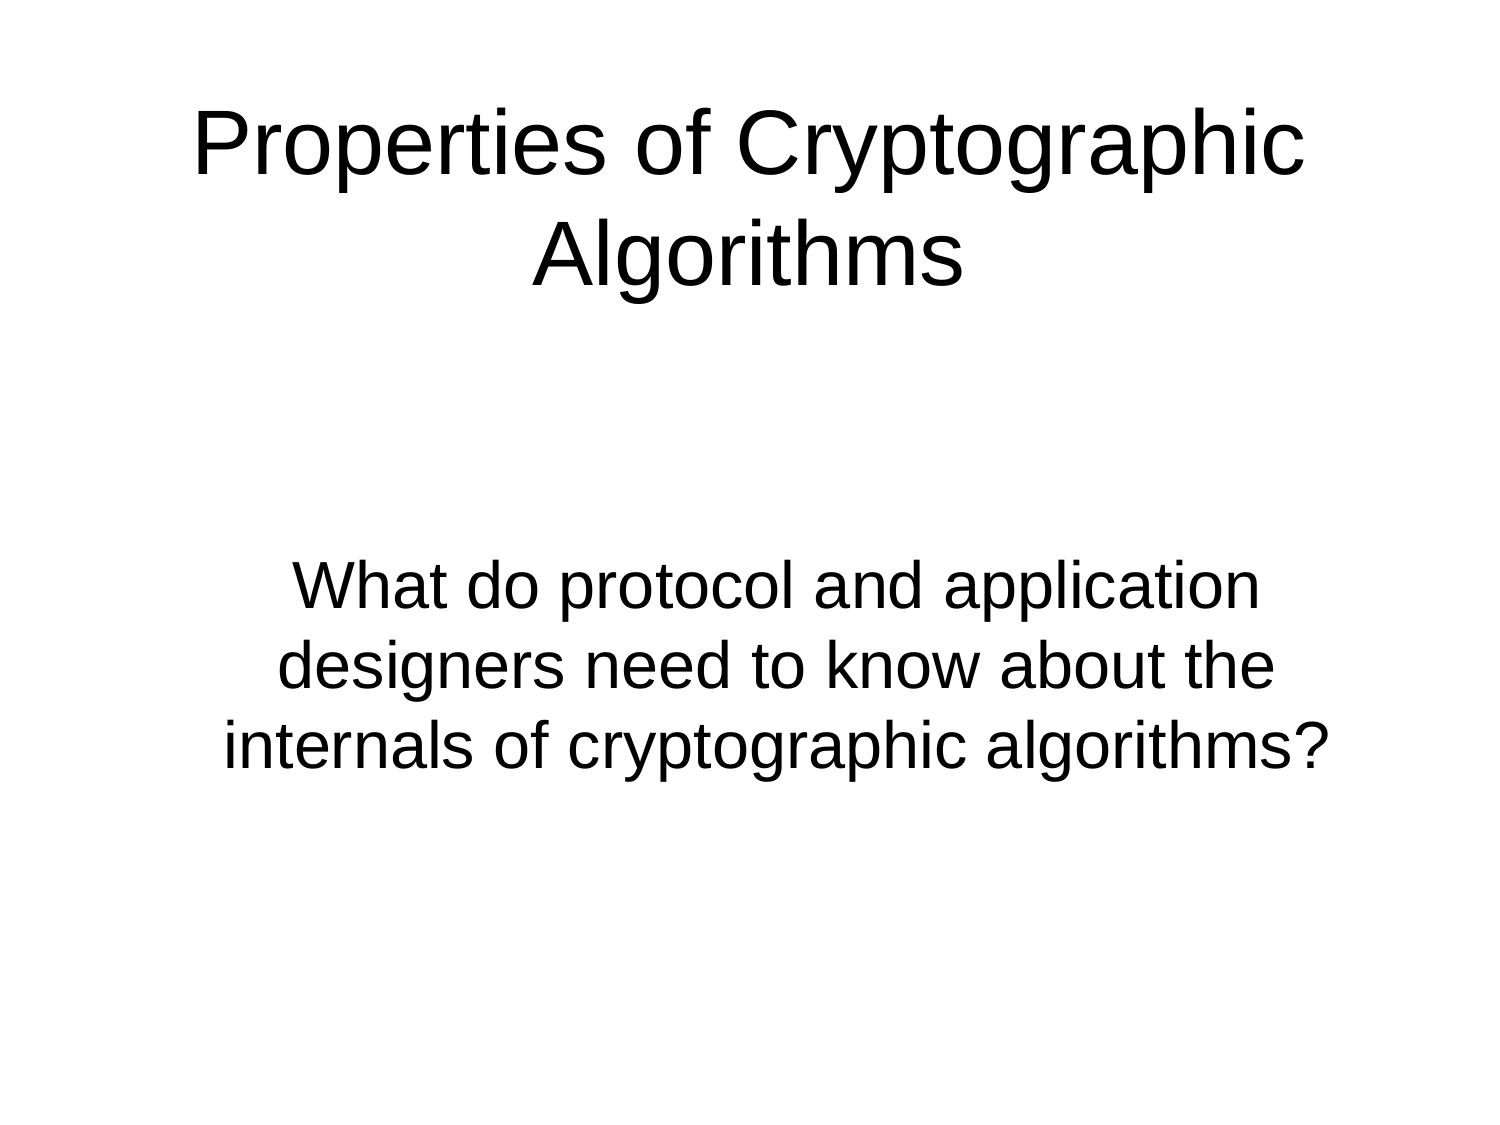

# Properties of Cryptographic Algorithms
	What do protocol and application designers need to know about the internals of cryptographic algorithms?